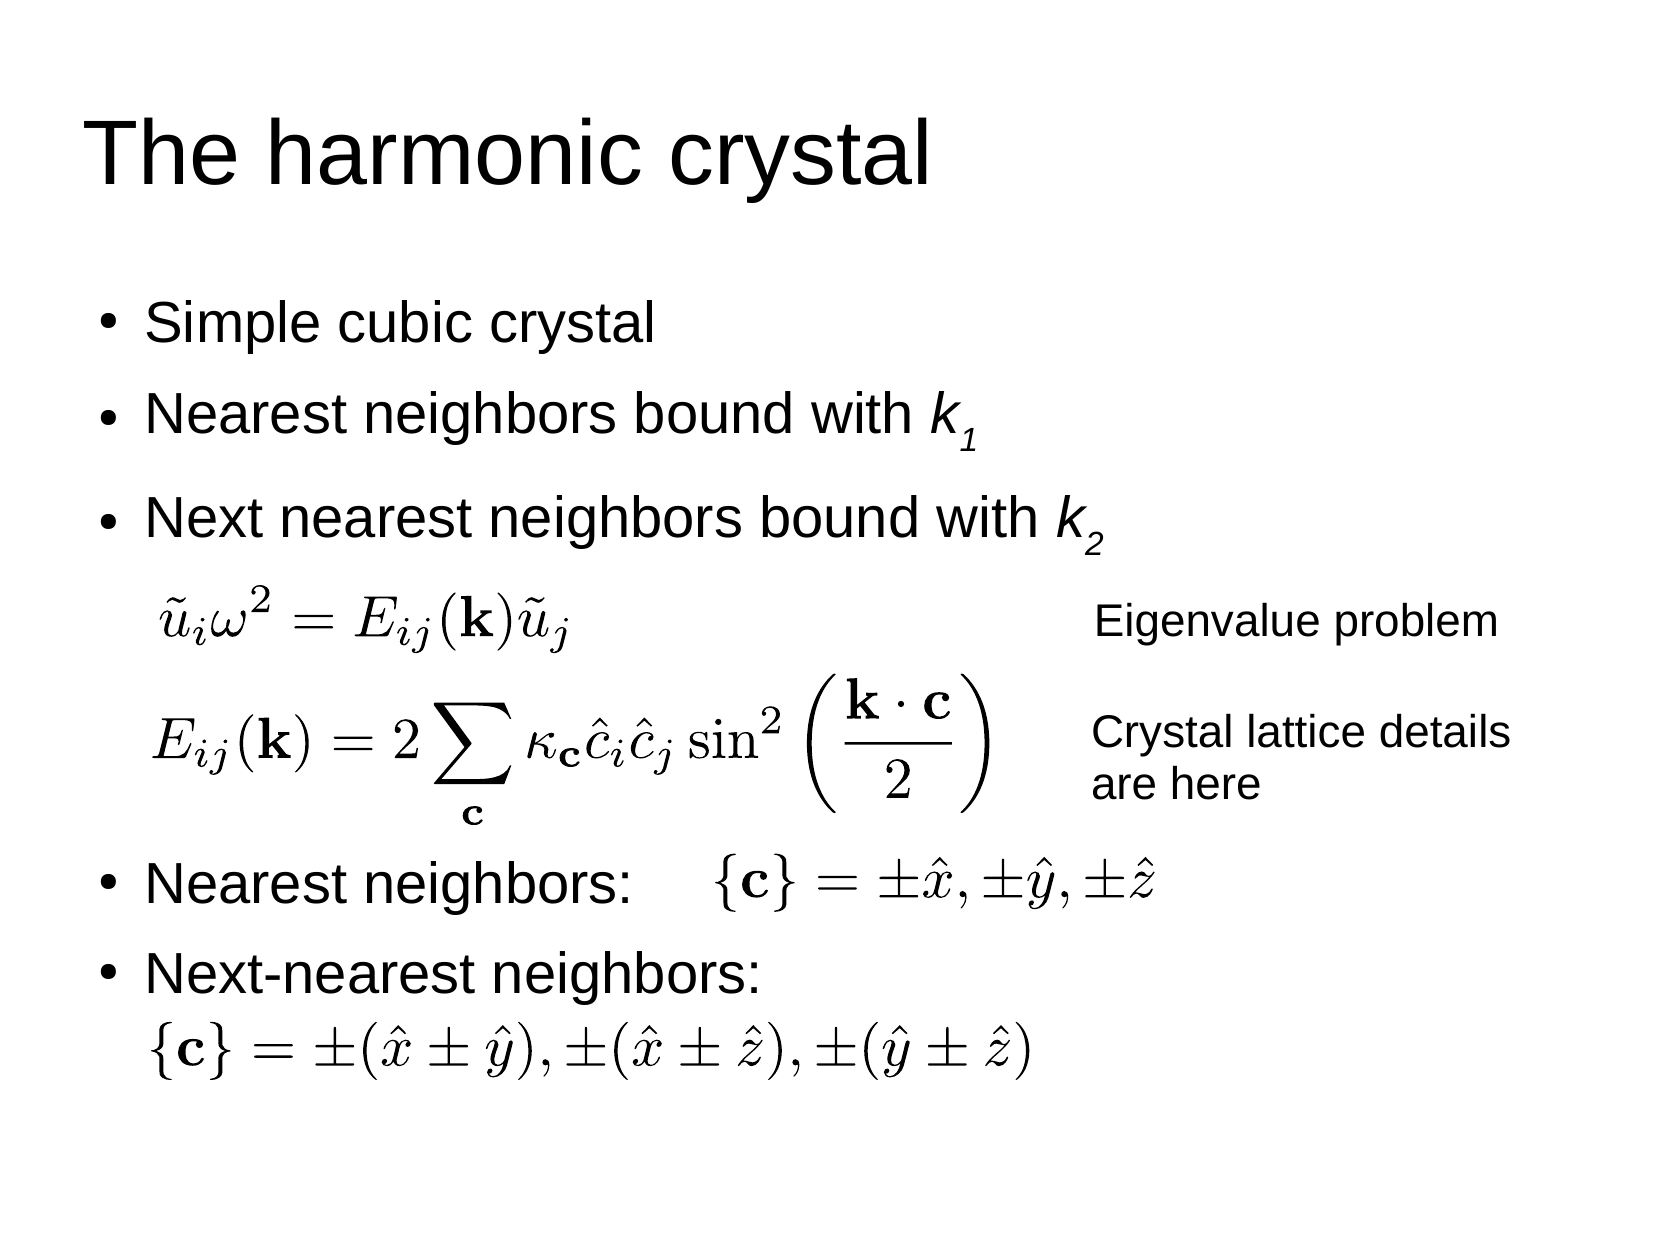

# The harmonic crystal
Simple cubic crystal
Nearest neighbors bound with k1
Next nearest neighbors bound with k2
Nearest neighbors:
Next-nearest neighbors:
Eigenvalue problem
Crystal lattice details are here